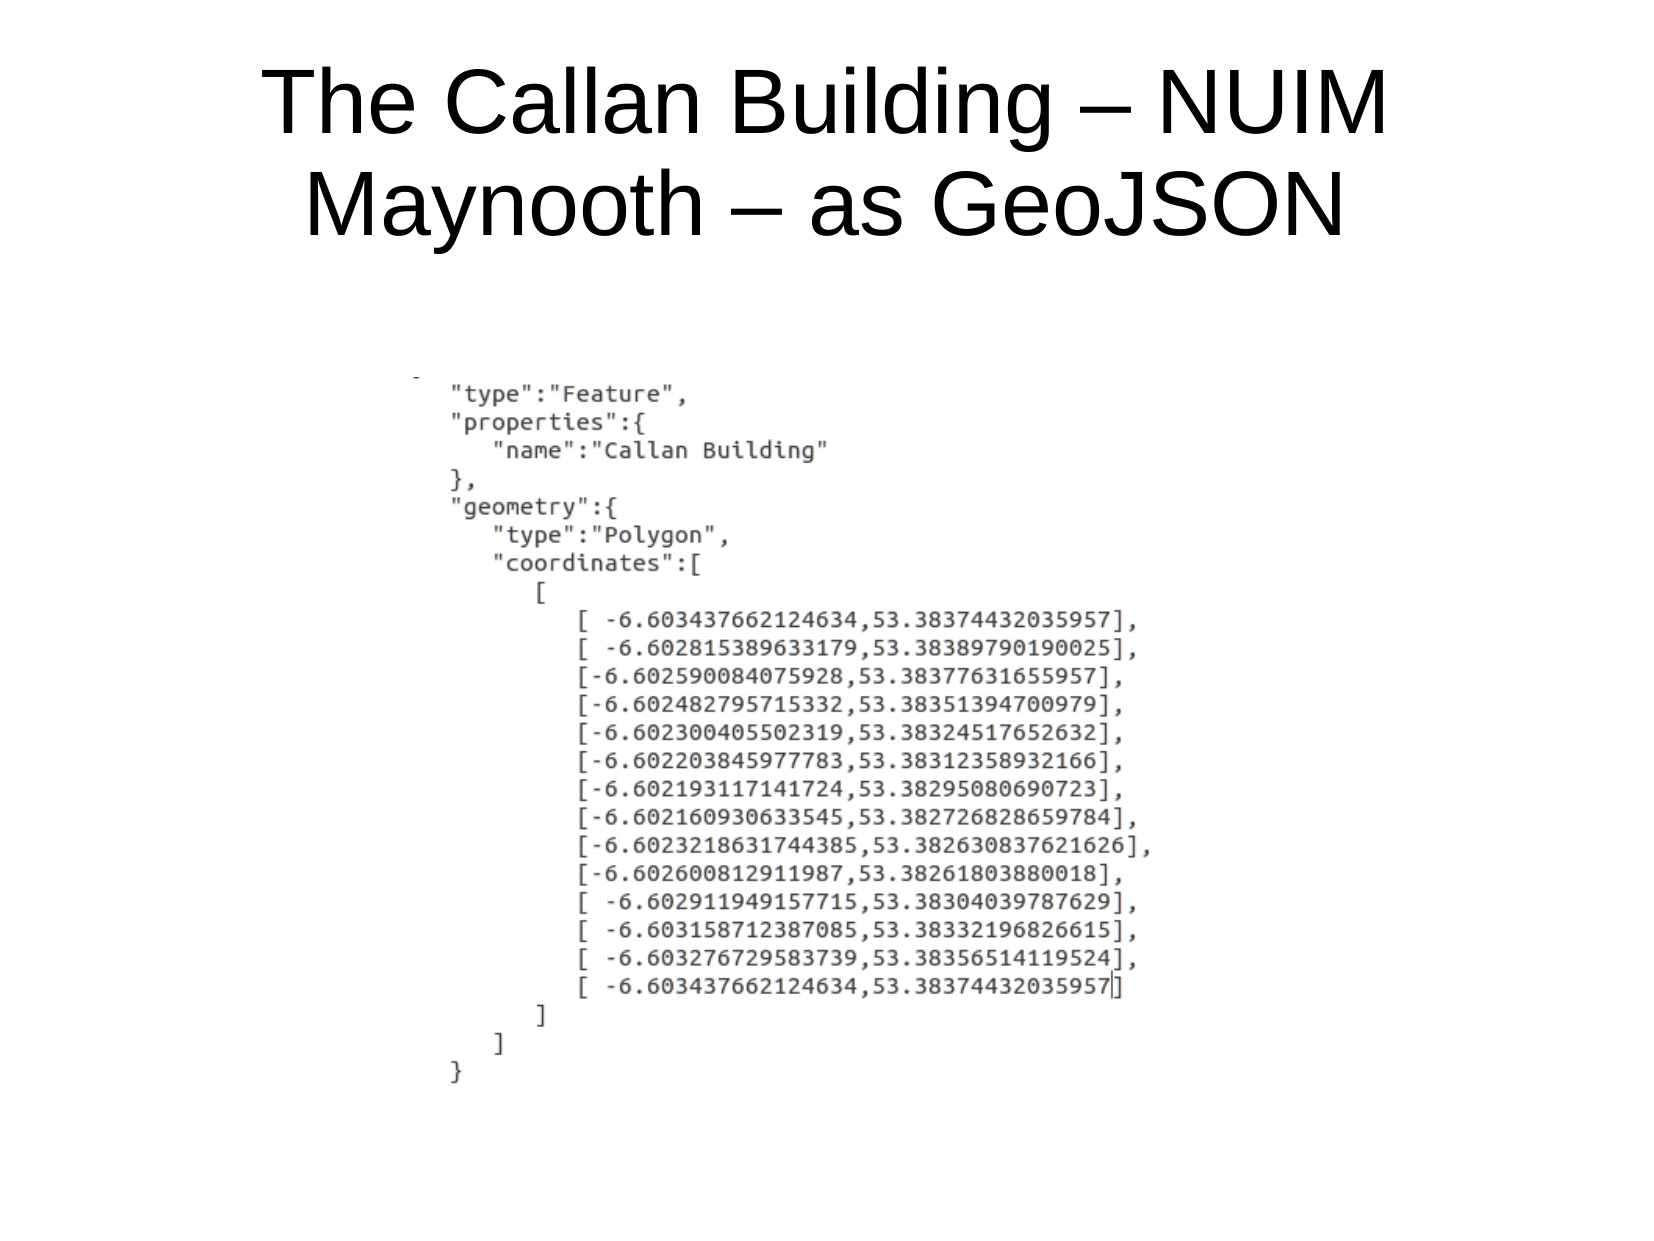

# The Callan Building – NUIM Maynooth – as GeoJSON